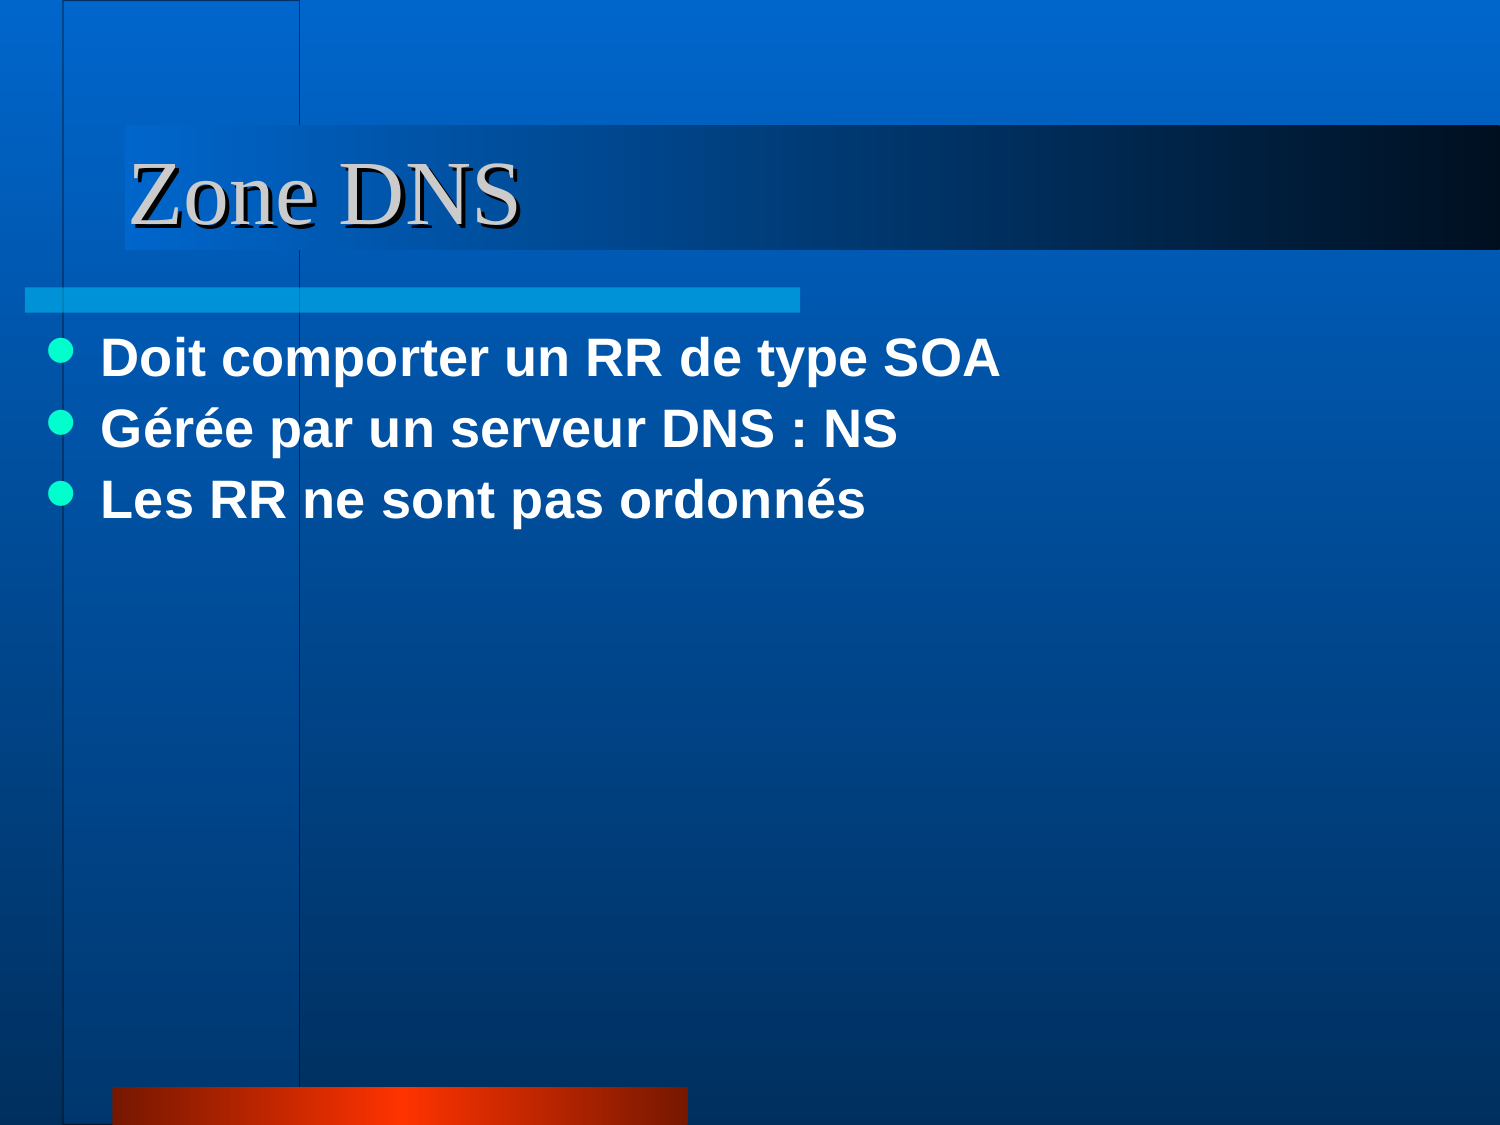

# Zone DNS
Doit comporter un RR de type SOA
Gérée par un serveur DNS : NS
Les RR ne sont pas ordonnés